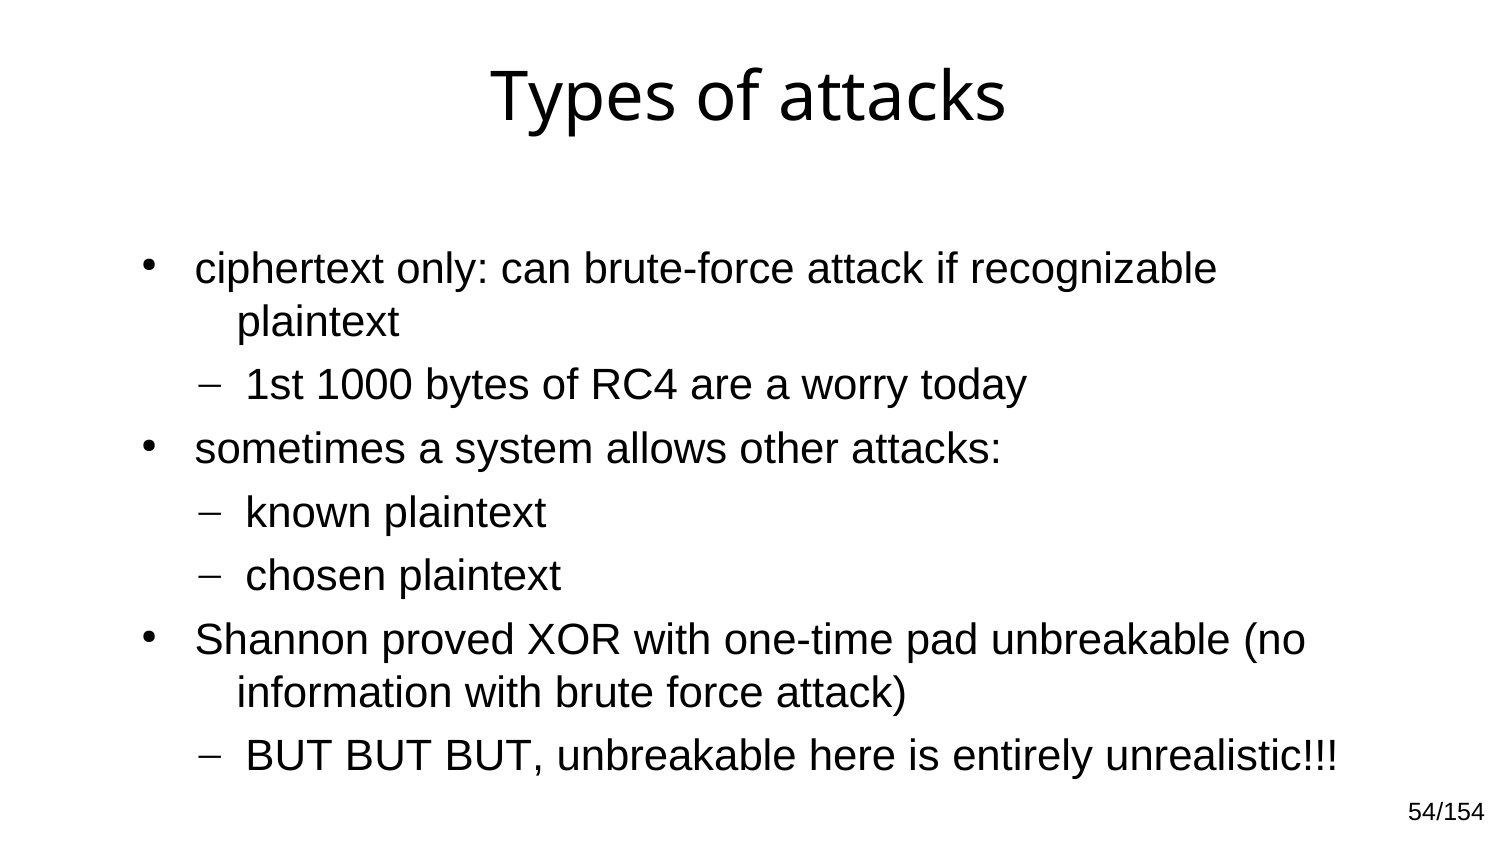

# Types of attacks
ciphertext only: can brute-force attack if recognizable plaintext
1st 1000 bytes of RC4 are a worry today
sometimes a system allows other attacks:
known plaintext
chosen plaintext
Shannon proved XOR with one-time pad unbreakable (no information with brute force attack)
BUT BUT BUT, unbreakable here is entirely unrealistic!!!